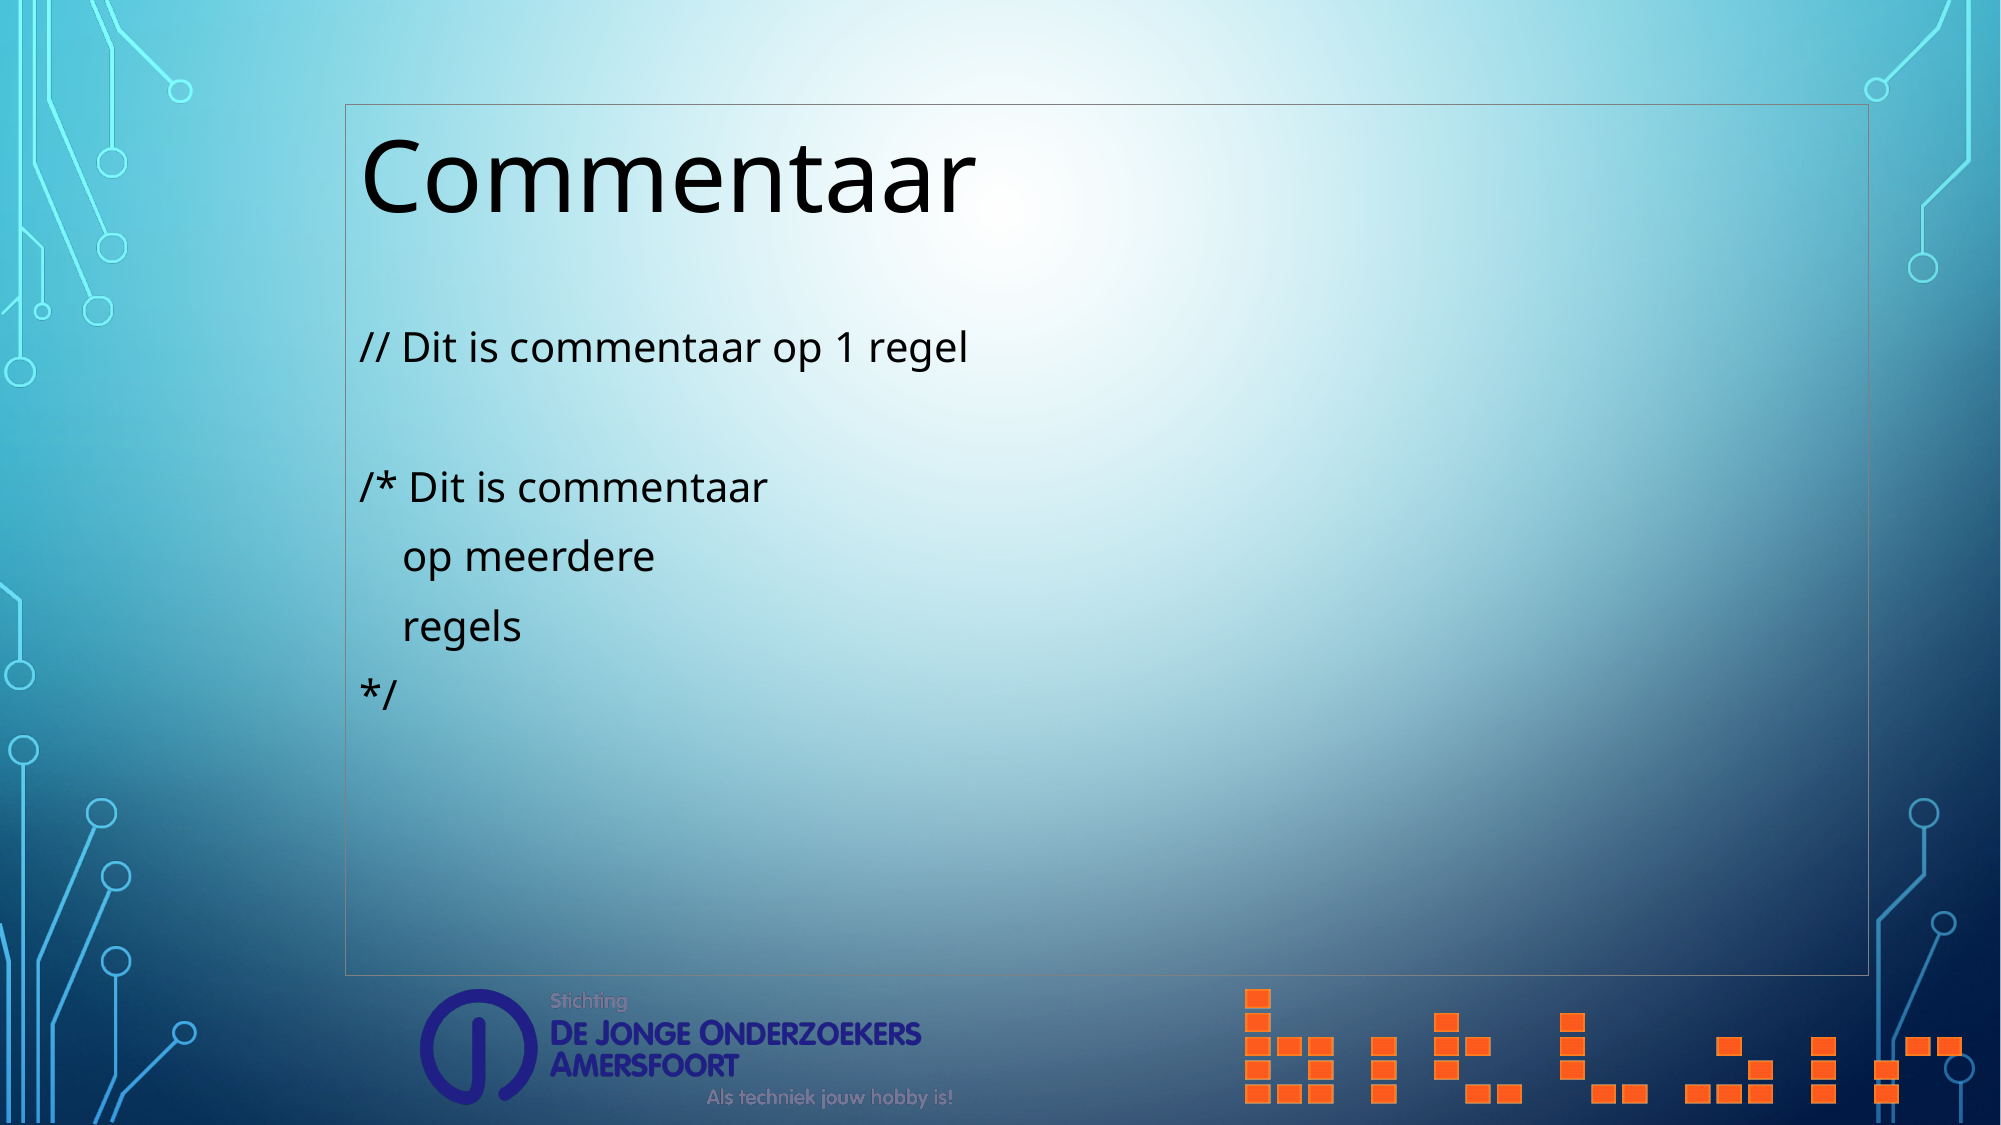

Commentaar
// Dit is commentaar op 1 regel
/* Dit is commentaar
 op meerdere
 regels
*/